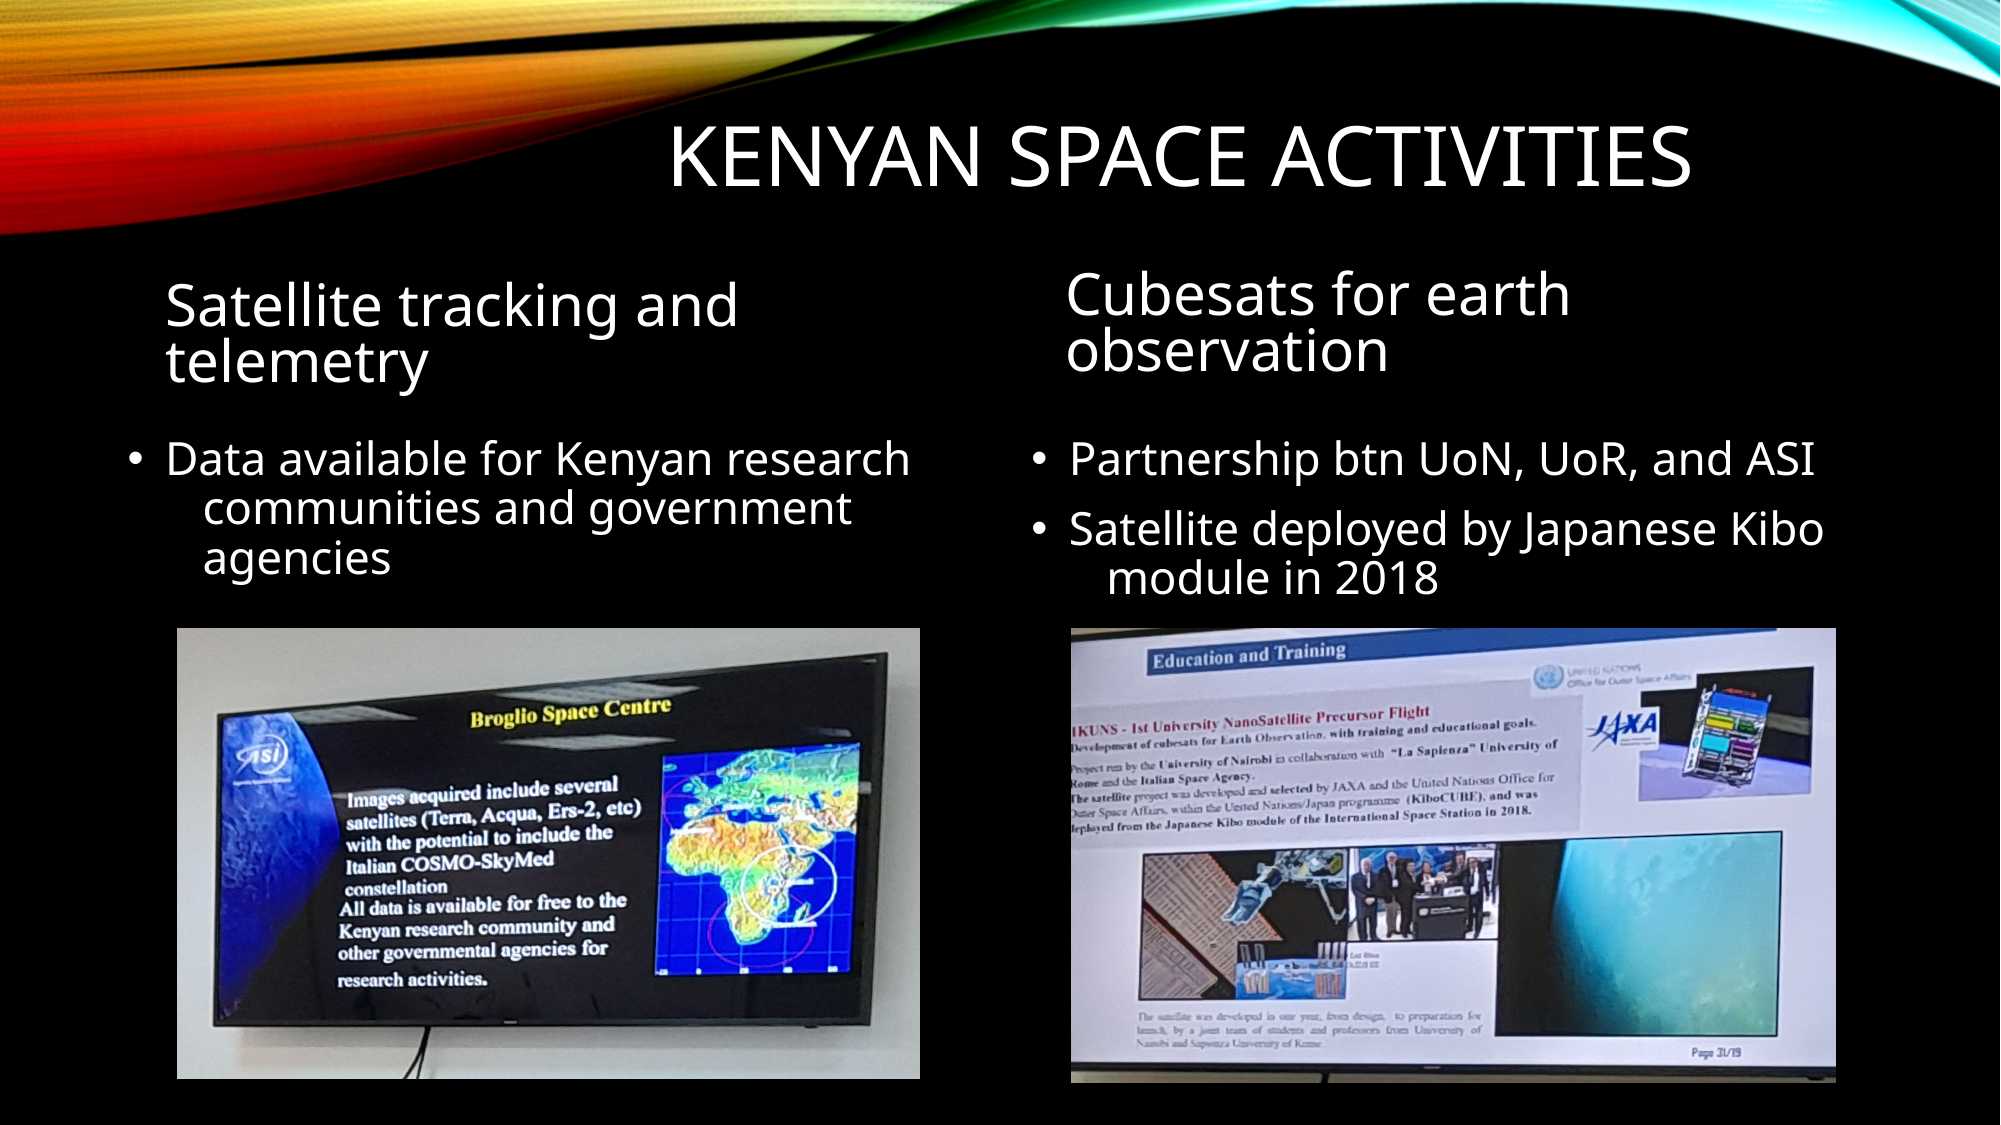

# KENyan space activities
Cubesats for earth observation
Satellite tracking and telemetry
Data available for Kenyan research communities and government agencies
Partnership btn UoN, UoR, and ASI
Satellite deployed by Japanese Kibo module in 2018